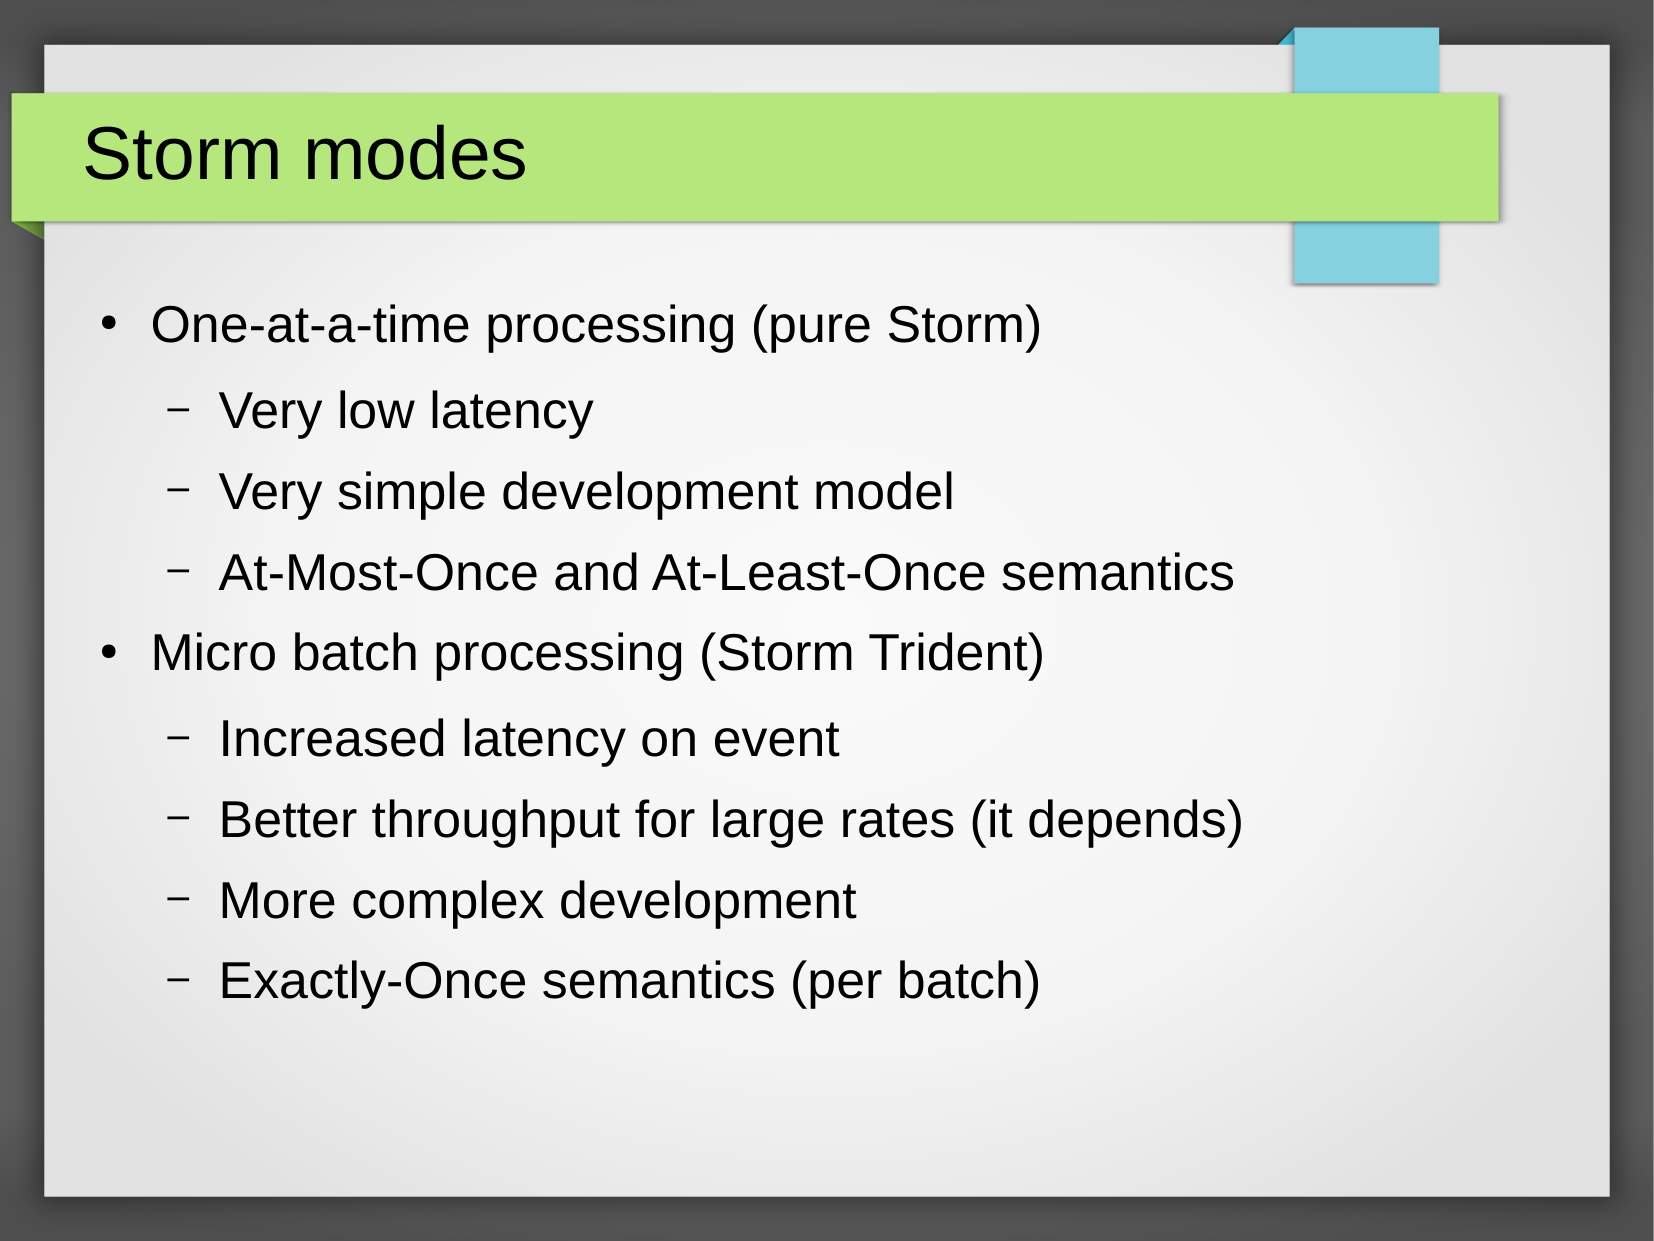

# Storm modes
One-at-a-time processing (pure Storm)
Very low latency
Very simple development model
At-Most-Once and At-Least-Once semantics
Micro batch processing (Storm Trident)
Increased latency on event
Better throughput for large rates (it depends)
More complex development
Exactly-Once semantics (per batch)